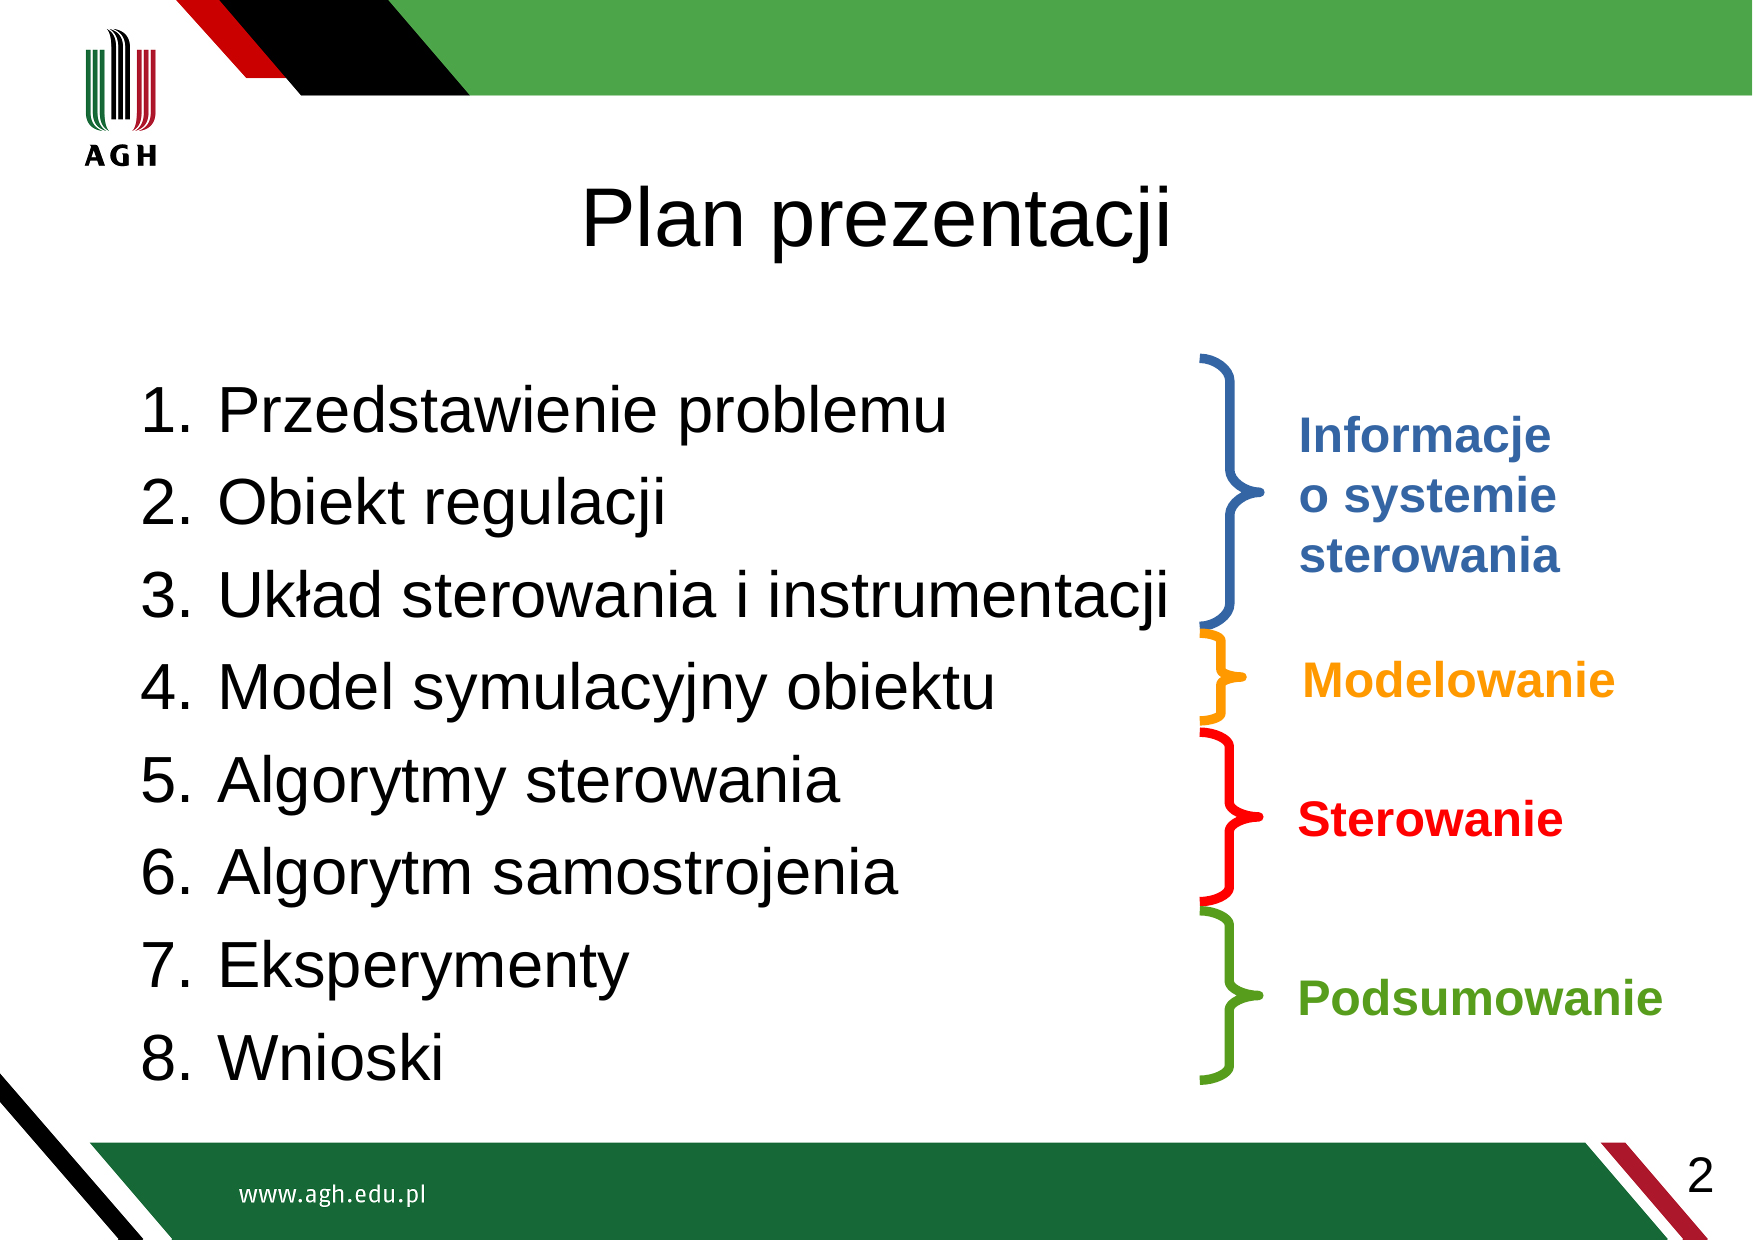

# Plan prezentacji
Przedstawienie problemu
Obiekt regulacji
Układ sterowania i instrumentacji
Model symulacyjny obiektu
Algorytmy sterowania
Algorytm samostrojenia
Eksperymenty
Wnioski
Informacje o systemie sterowania
Modelowanie
Sterowanie
Podsumowanie
2